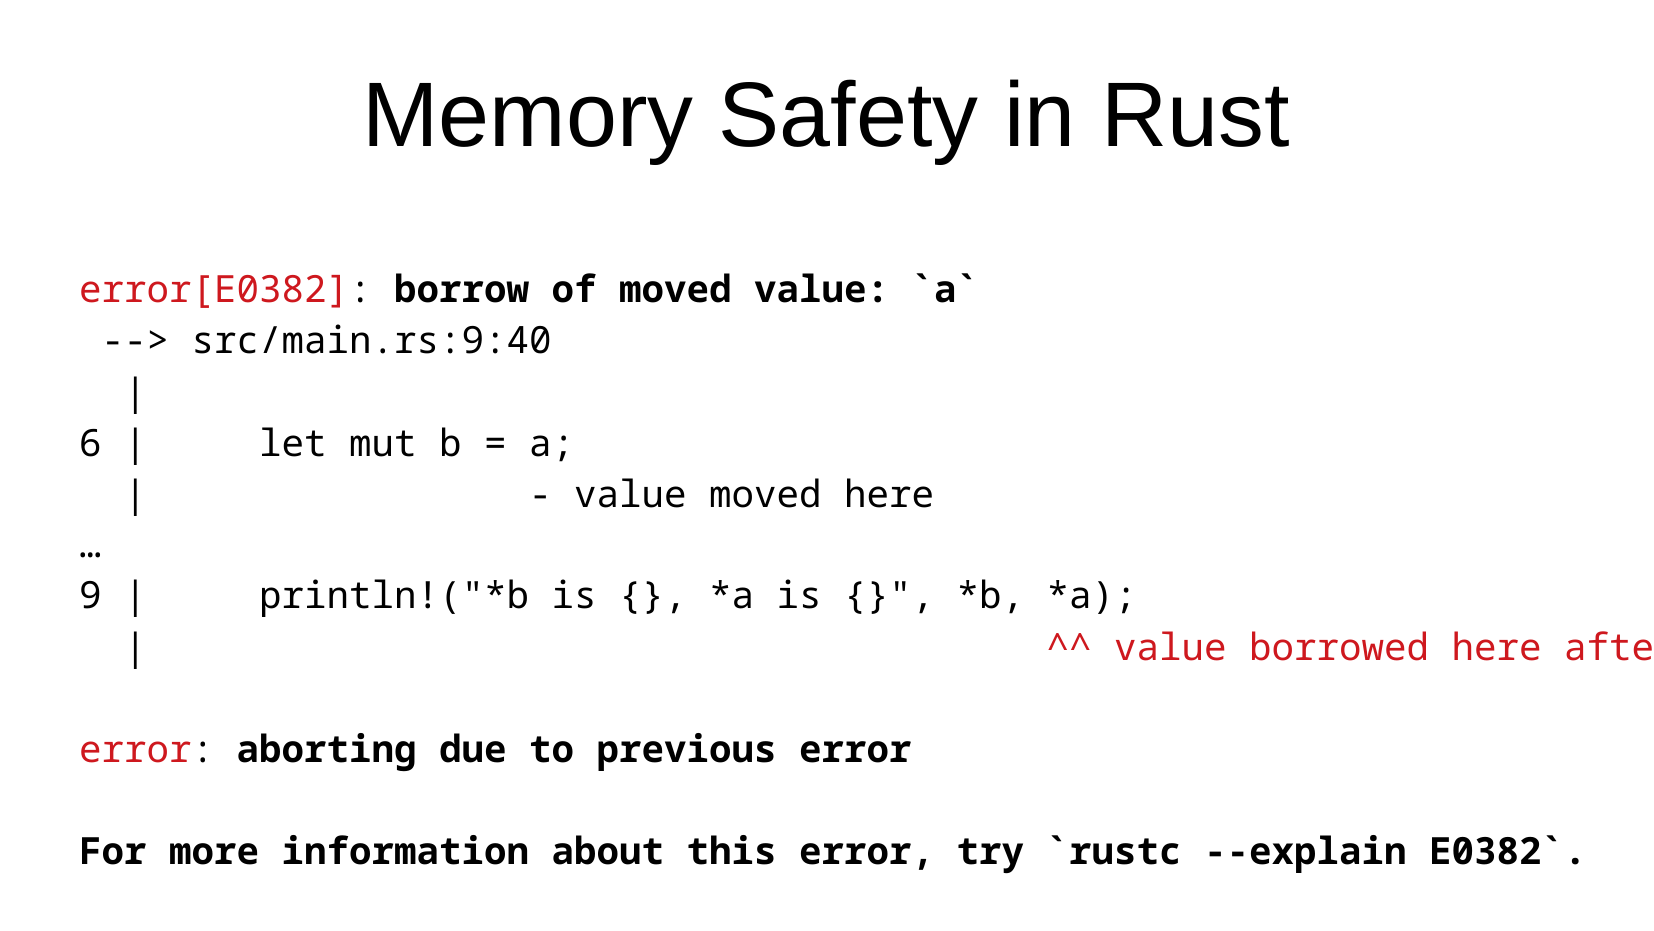

# Memory Safety in Rust
error[E0382]: borrow of moved value: `a`
 --> src/main.rs:9:40
 |
6 | let mut b = a;
 | - value moved here
…
9 | println!("*b is {}, *a is {}", *b, *a);
 | ^^ value borrowed here after move
error: aborting due to previous error
For more information about this error, try `rustc --explain E0382`.